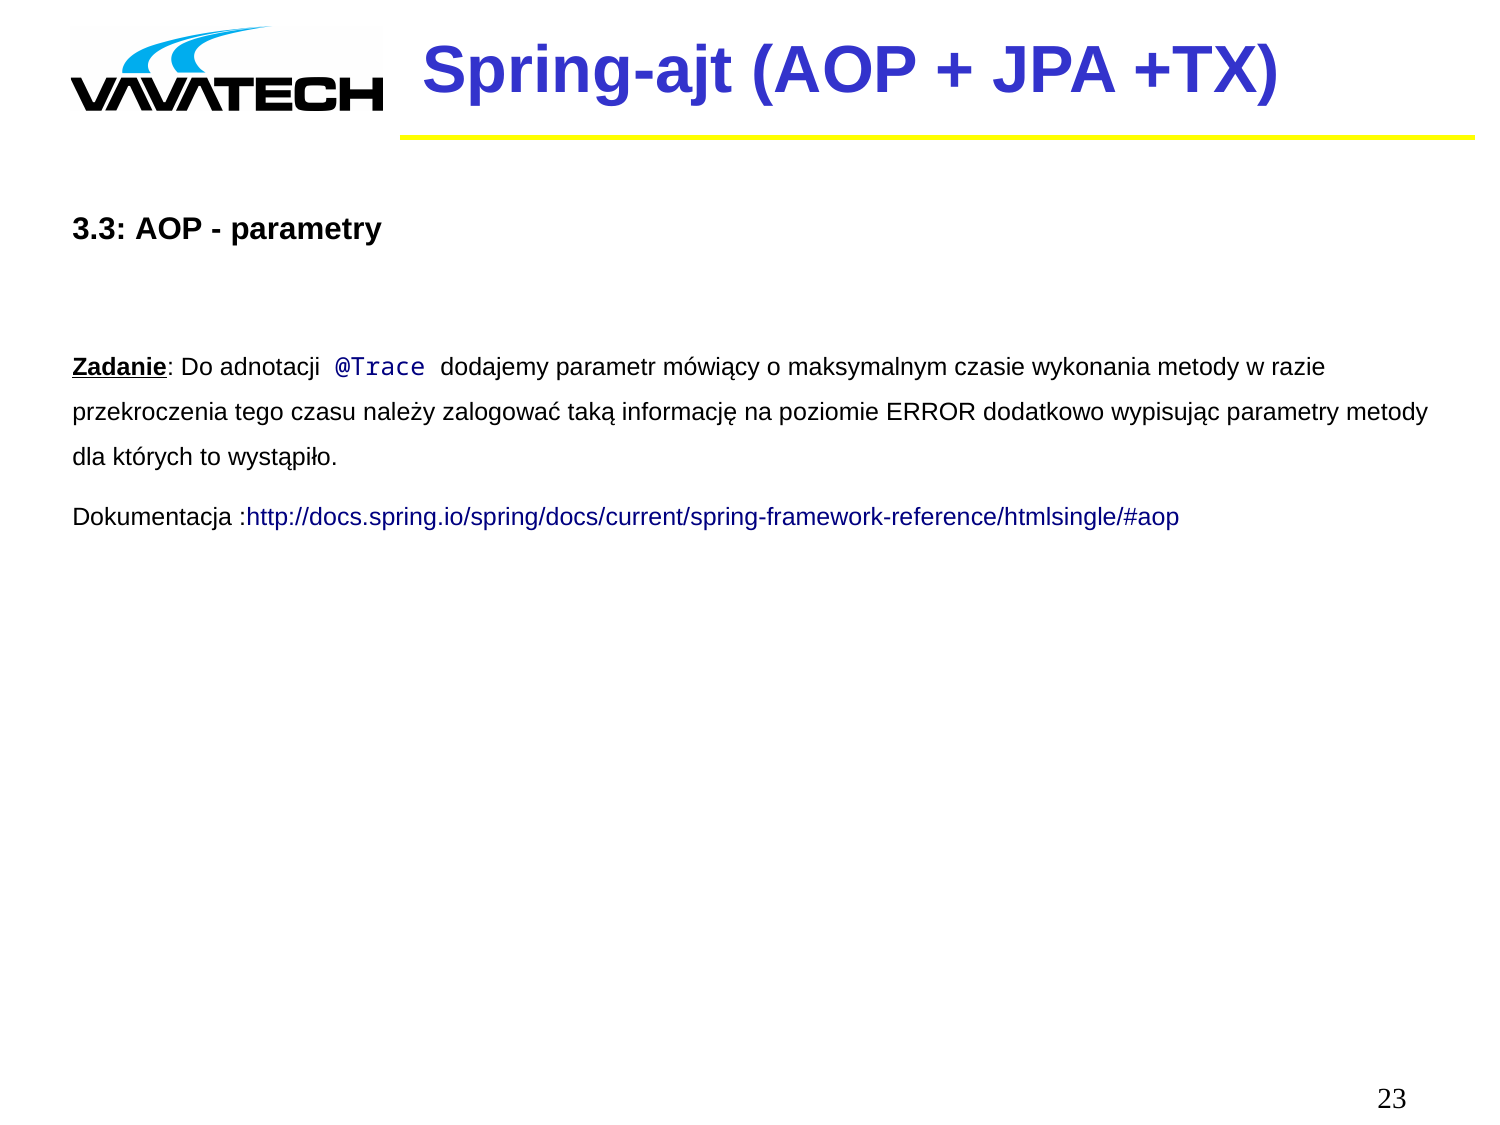

# Spring-ajt (AOP + JPA +TX)
3.3: AOP - parametry
Zadanie: Do adnotacji @Trace dodajemy parametr mówiący o maksymalnym czasie wykonania metody w razie przekroczenia tego czasu należy zalogować taką informację na poziomie ERROR dodatkowo wypisując parametry metody dla których to wystąpiło.
Dokumentacja :http://docs.spring.io/spring/docs/current/spring-framework-reference/htmlsingle/#aop
23